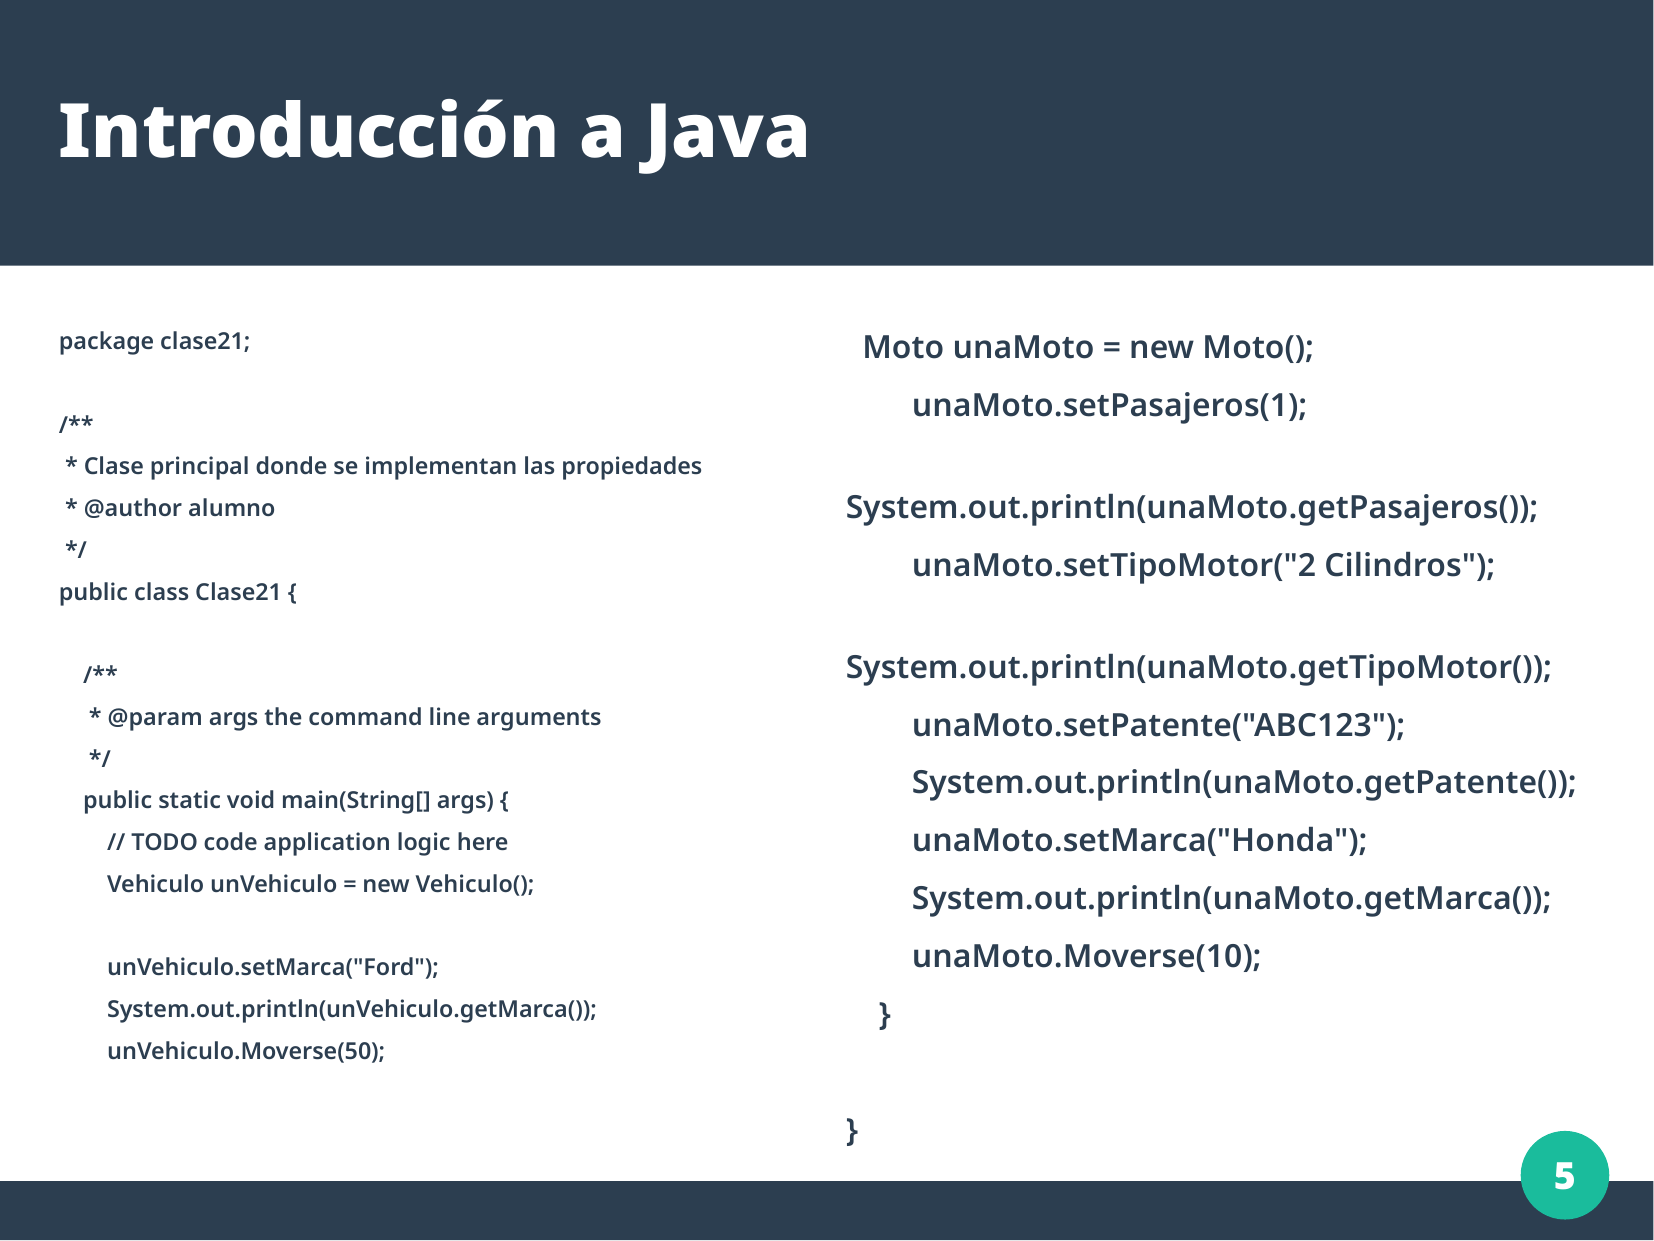

# Introducción a Java
package clase21;
/**
 * Clase principal donde se implementan las propiedades
 * @author alumno
 */
public class Clase21 {
 /**
 * @param args the command line arguments
 */
 public static void main(String[] args) {
 // TODO code application logic here
 Vehiculo unVehiculo = new Vehiculo();
 unVehiculo.setMarca("Ford");
 System.out.println(unVehiculo.getMarca());
 unVehiculo.Moverse(50);
 Moto unaMoto = new Moto();
 unaMoto.setPasajeros(1);
 System.out.println(unaMoto.getPasajeros());
 unaMoto.setTipoMotor("2 Cilindros");
 System.out.println(unaMoto.getTipoMotor());
 unaMoto.setPatente("ABC123");
 System.out.println(unaMoto.getPatente());
 unaMoto.setMarca("Honda");
 System.out.println(unaMoto.getMarca());
 unaMoto.Moverse(10);
 }
}
5